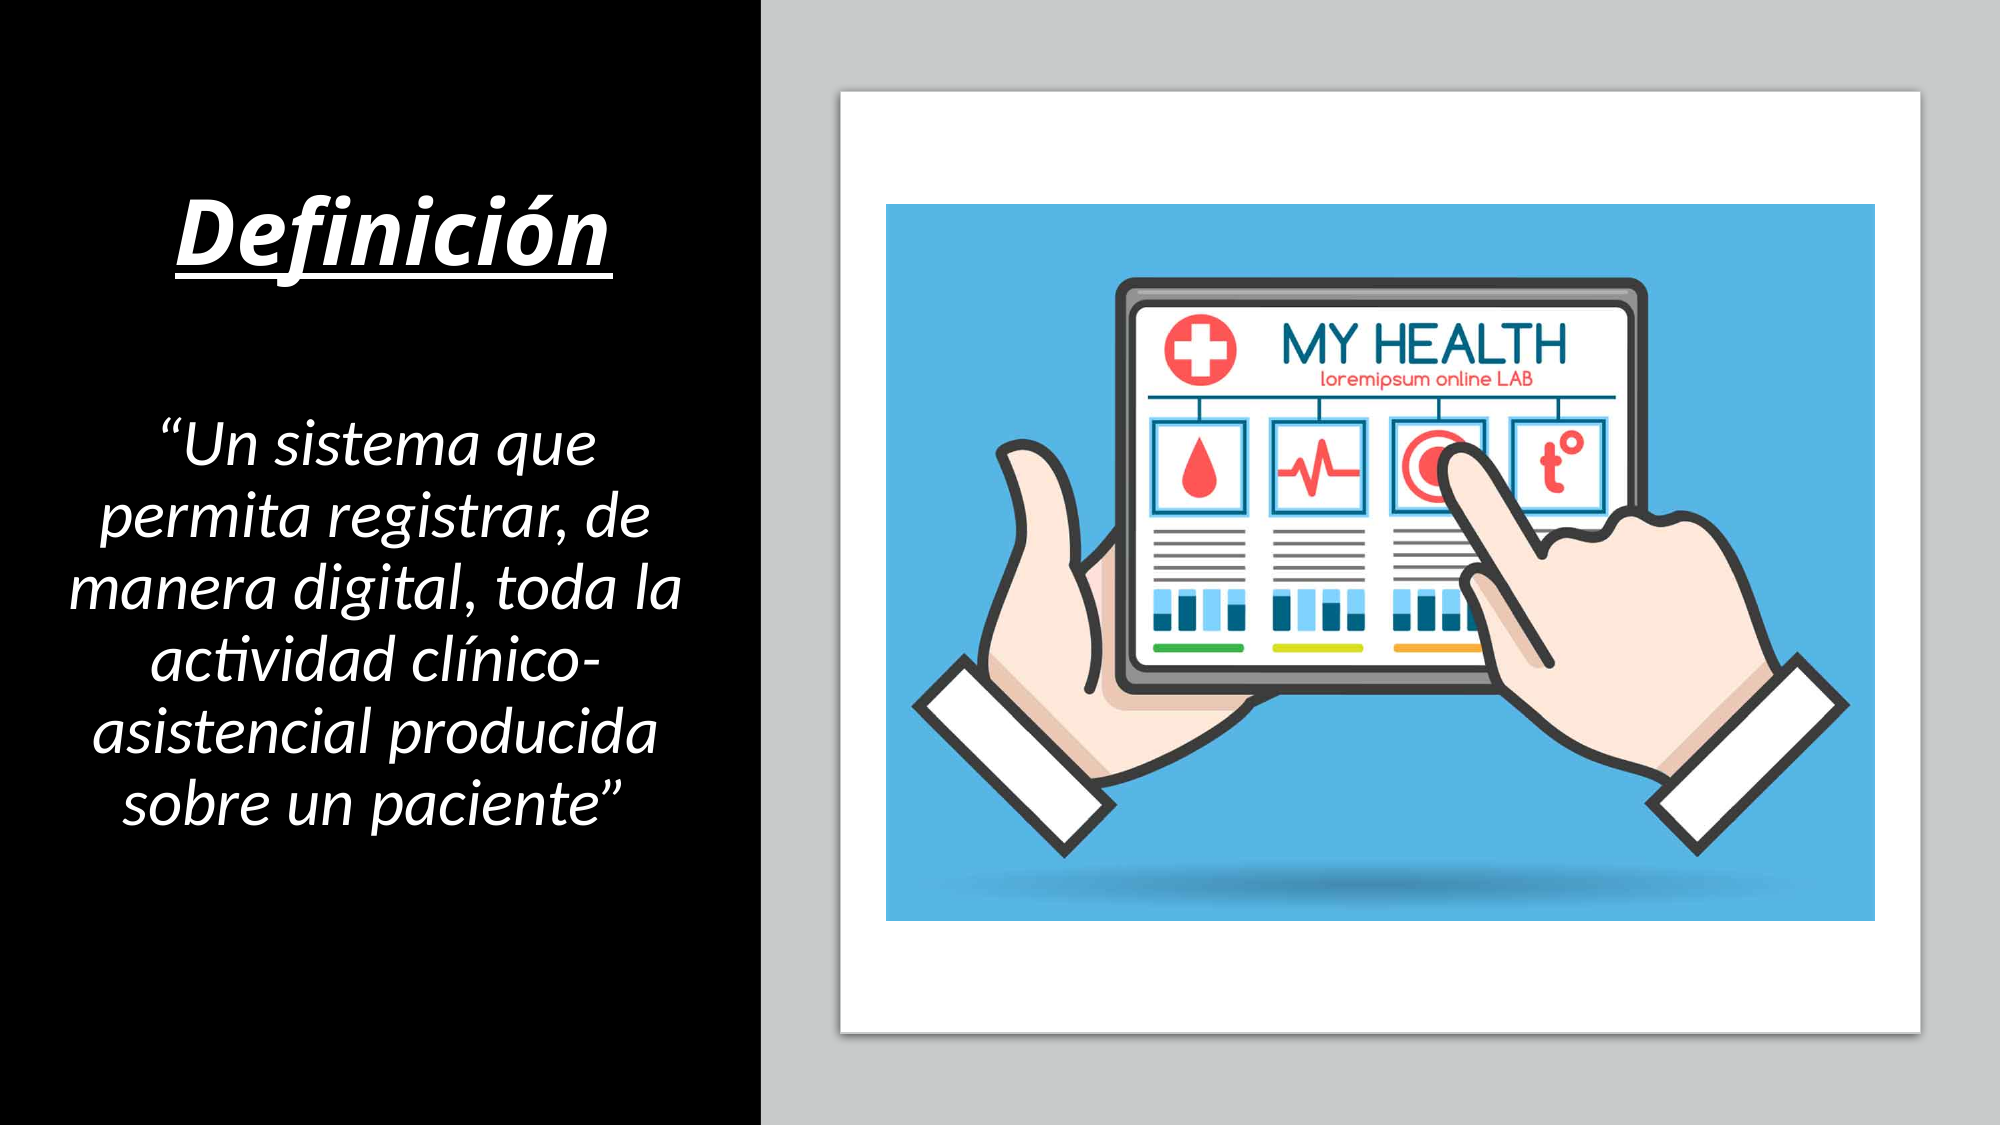

# Definición
“Un sistema que permita registrar, de manera digital, toda la actividad clínico-asistencial producida sobre un paciente”